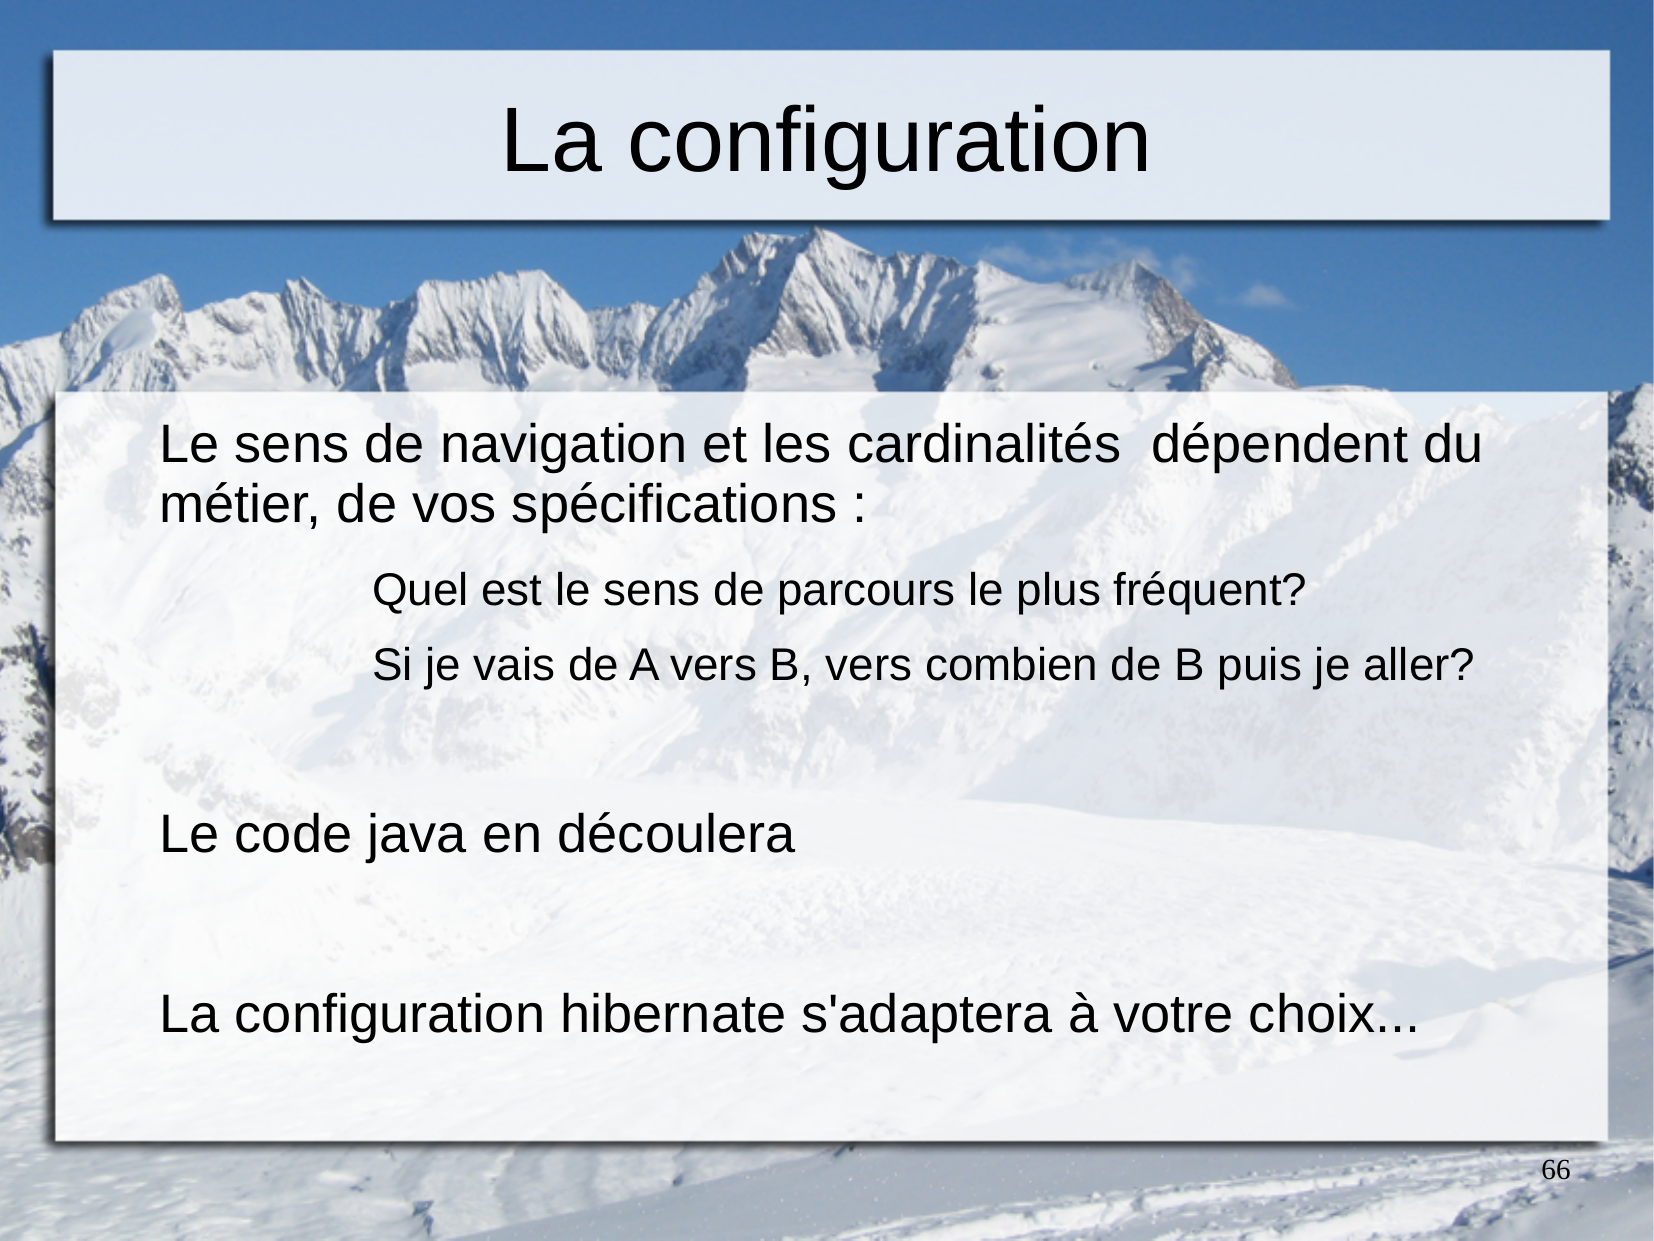

# La configuration
Le sens de navigation et les cardinalités dépendent du métier, de vos spécifications :
Quel est le sens de parcours le plus fréquent?
Si je vais de A vers B, vers combien de B puis je aller?
Le code java en découlera
La configuration hibernate s'adaptera à votre choix...
66